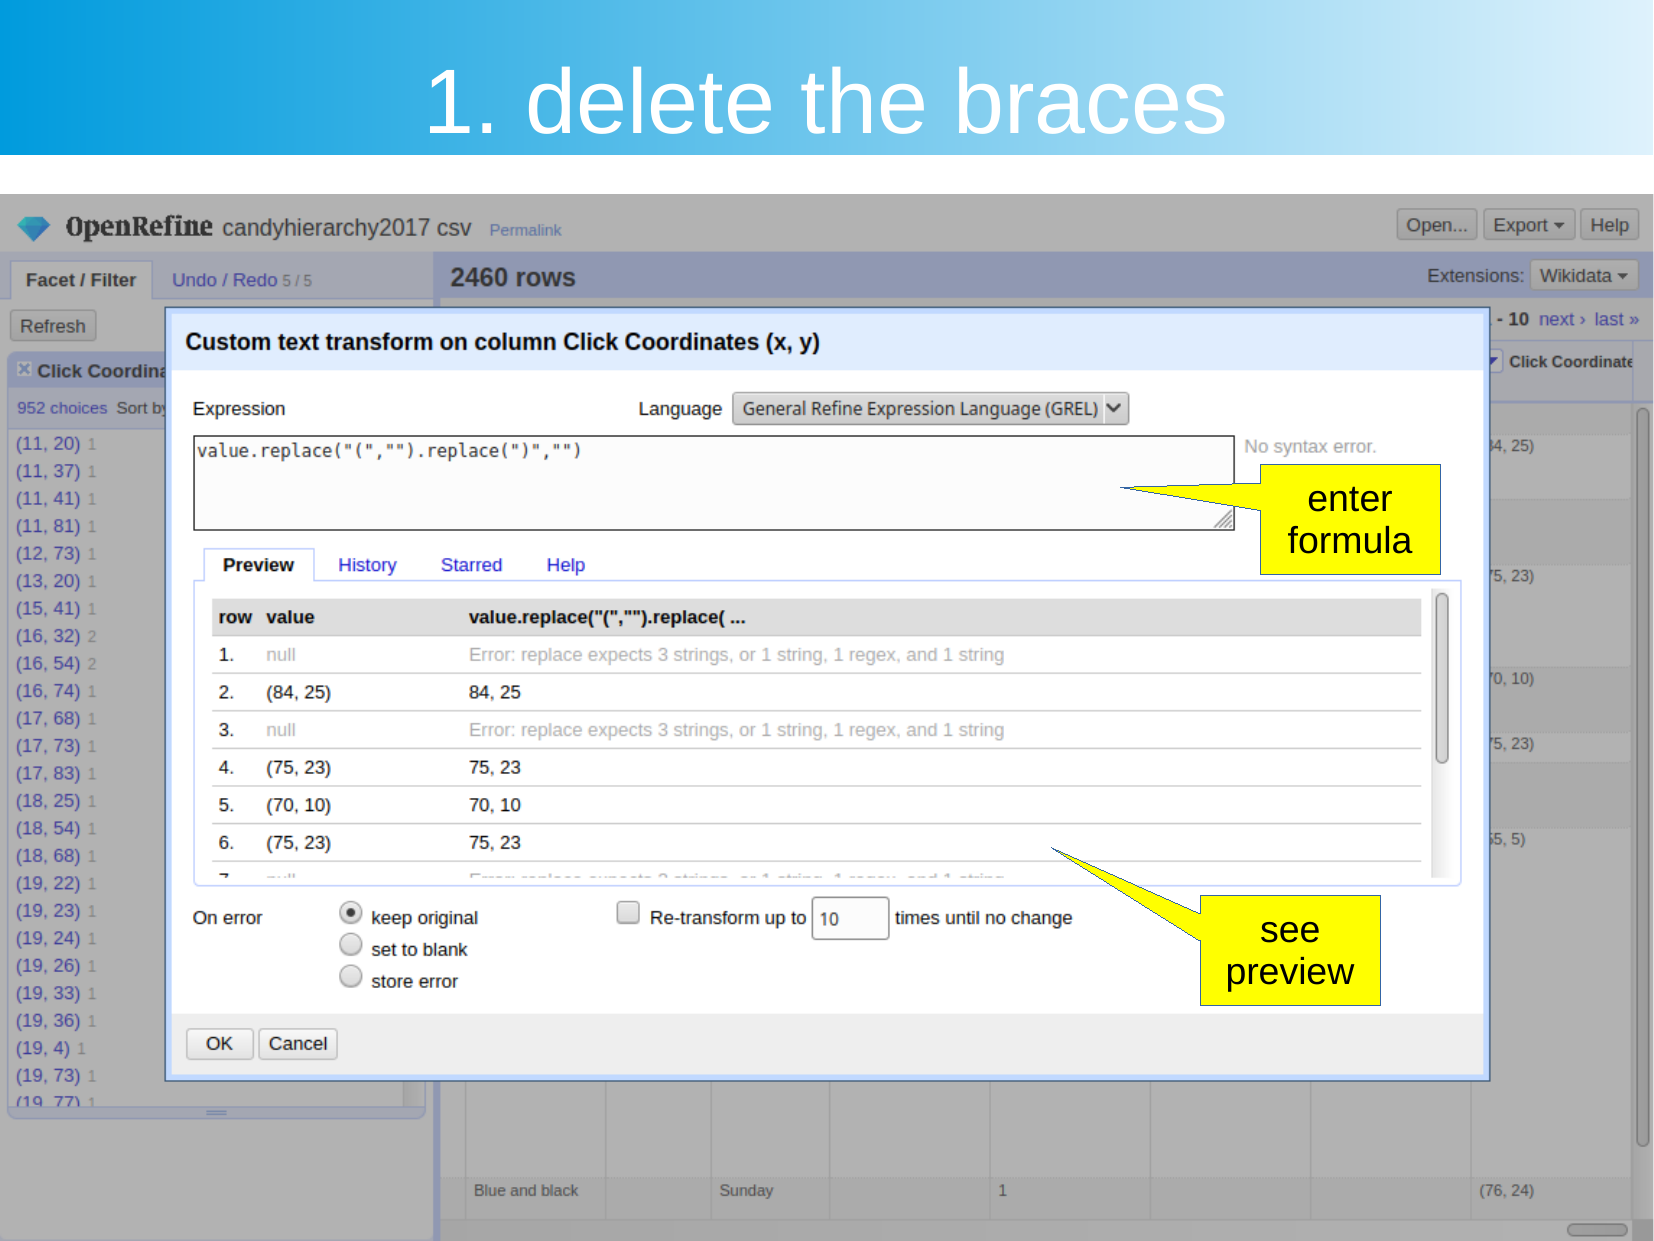

# 1. delete the braces
enter
formula
see
preview